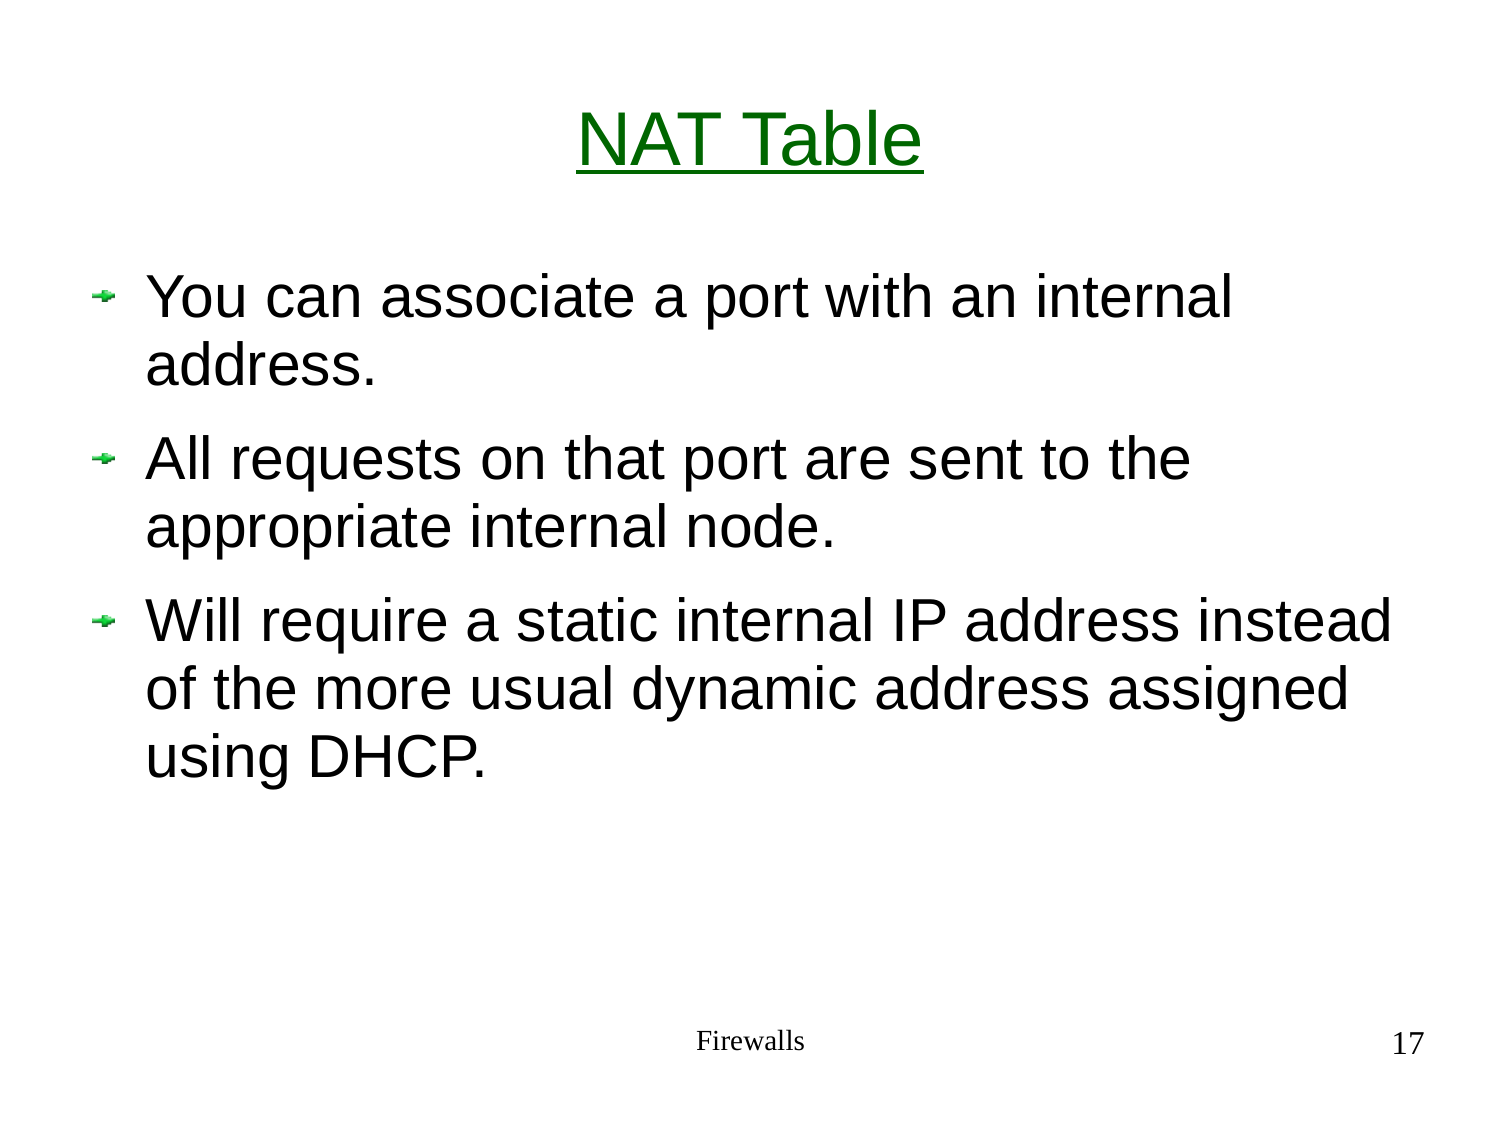

# NAT Table
You can associate a port with an internal address.
All requests on that port are sent to the appropriate internal node.
Will require a static internal IP address instead of the more usual dynamic address assigned using DHCP.
Firewalls
17